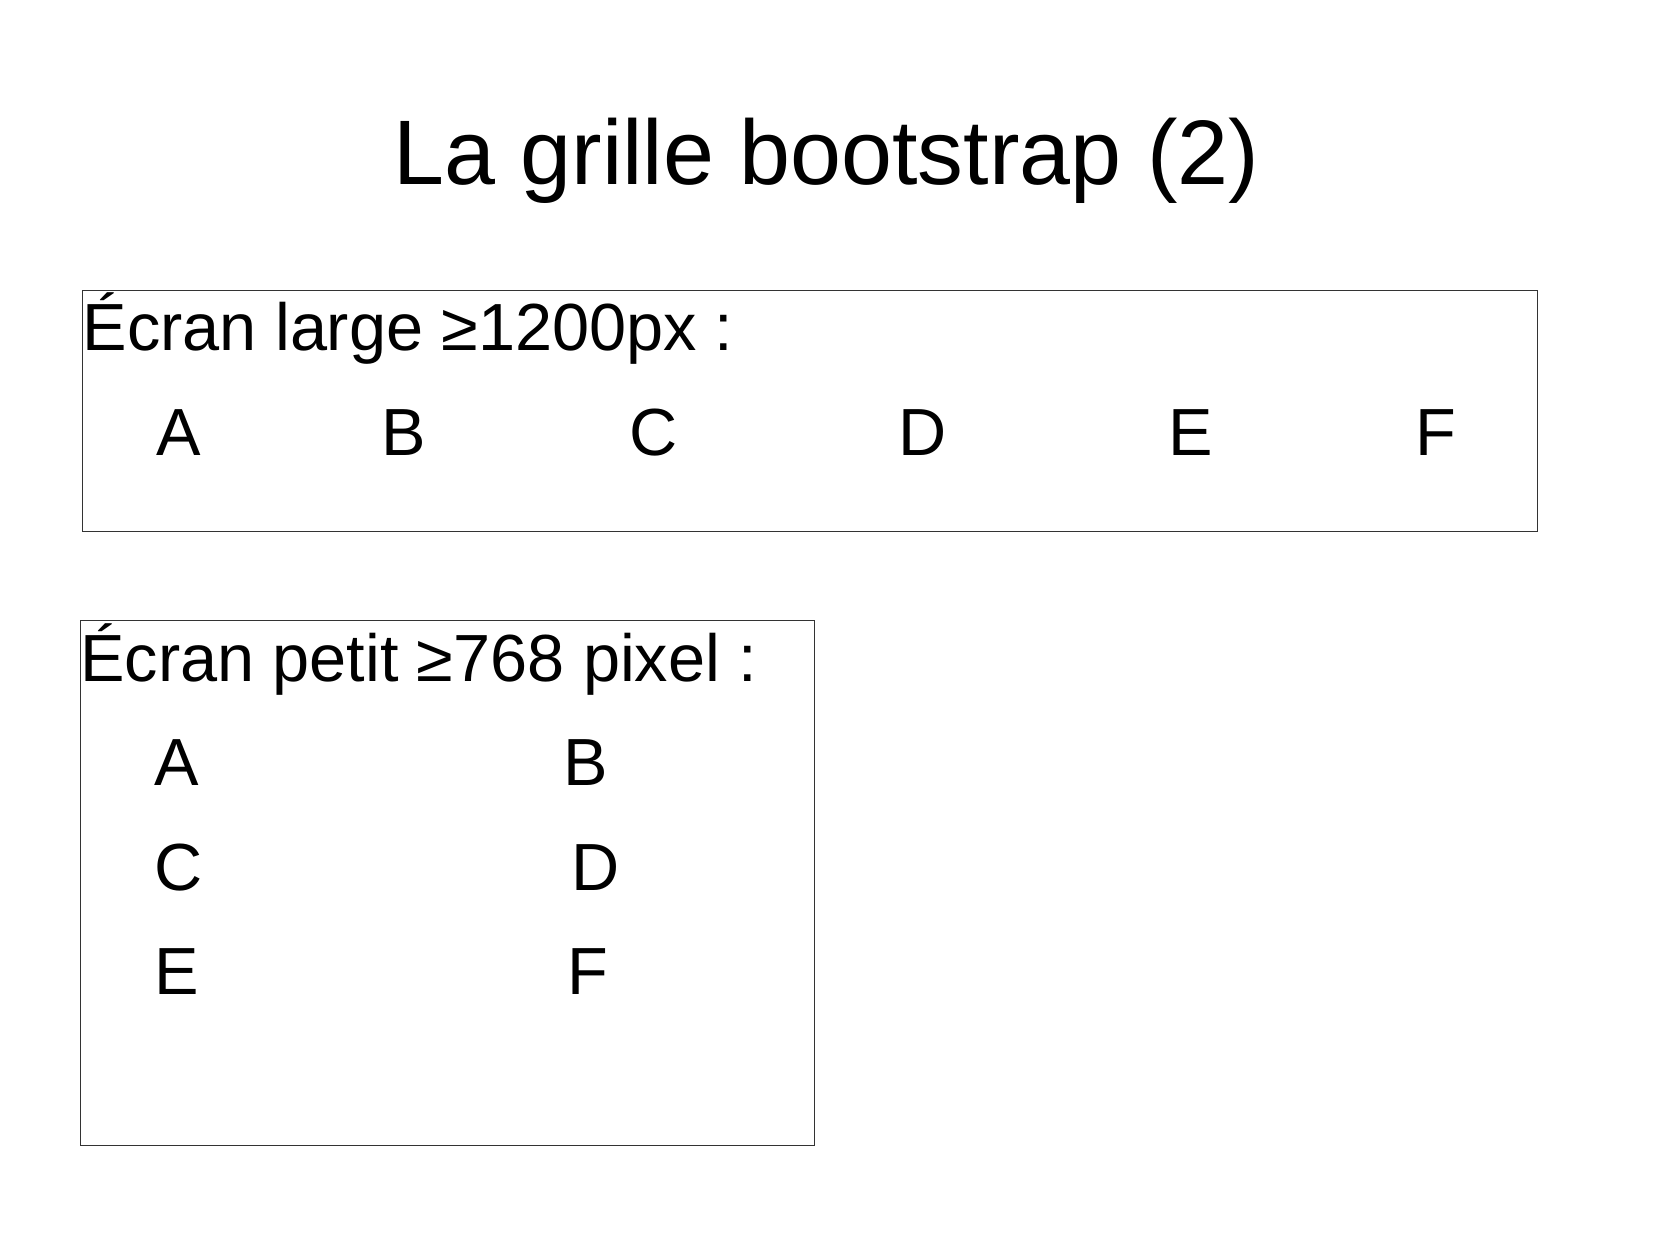

# La grille bootstrap (2)
Écran large ≥1200px :
 A B C D E F
Écran petit ≥768 pixel :
 A B
 C D
 E F